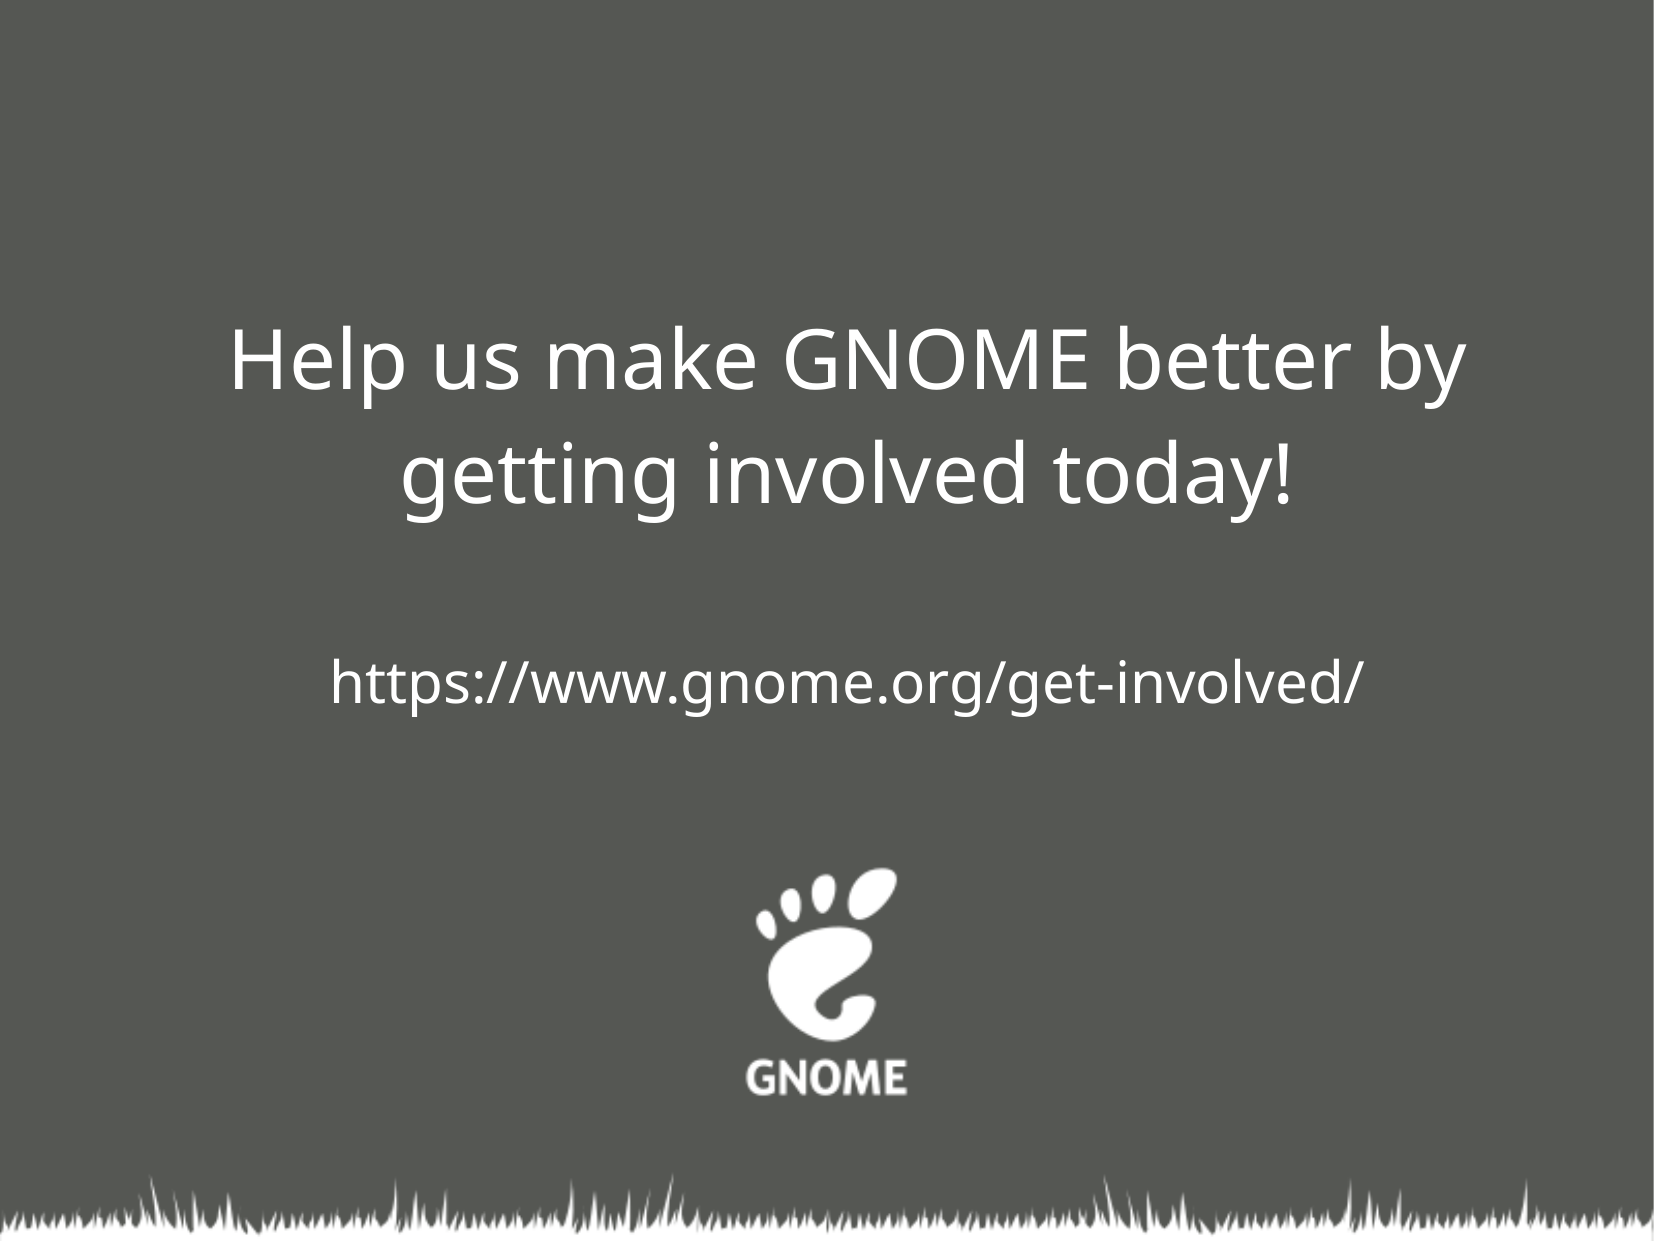

# Help us make GNOME better by getting involved today! https://www.gnome.org/get-involved/